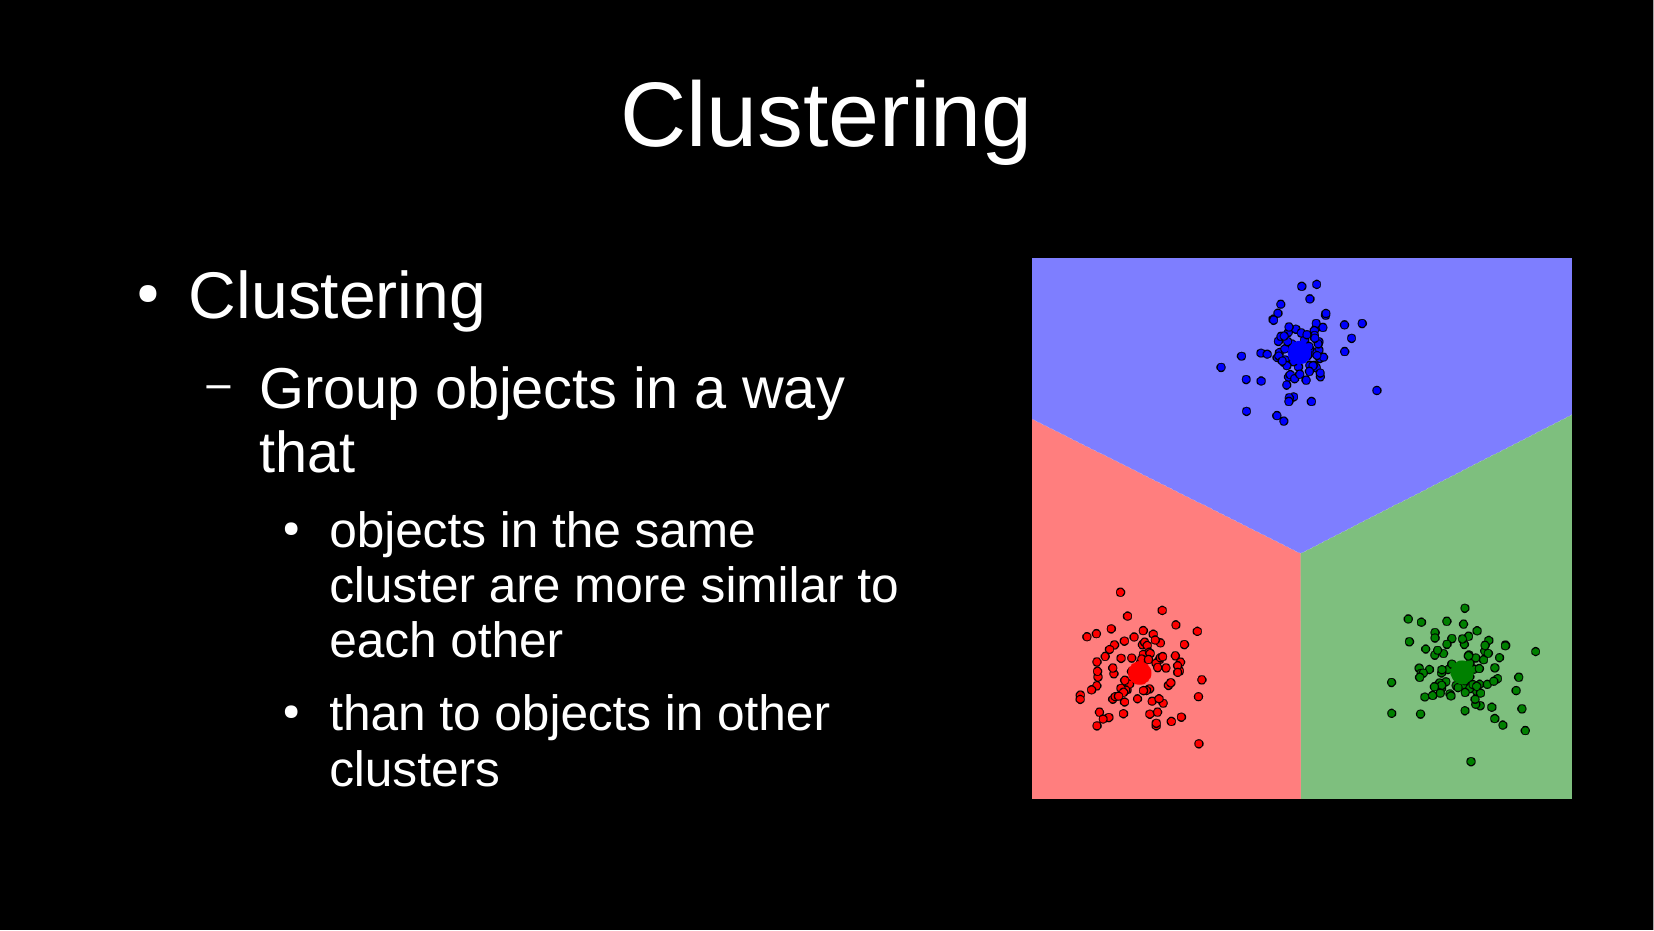

# Clustering
Clustering
Group objects in a way that
objects in the same cluster are more similar to each other
than to objects in other clusters